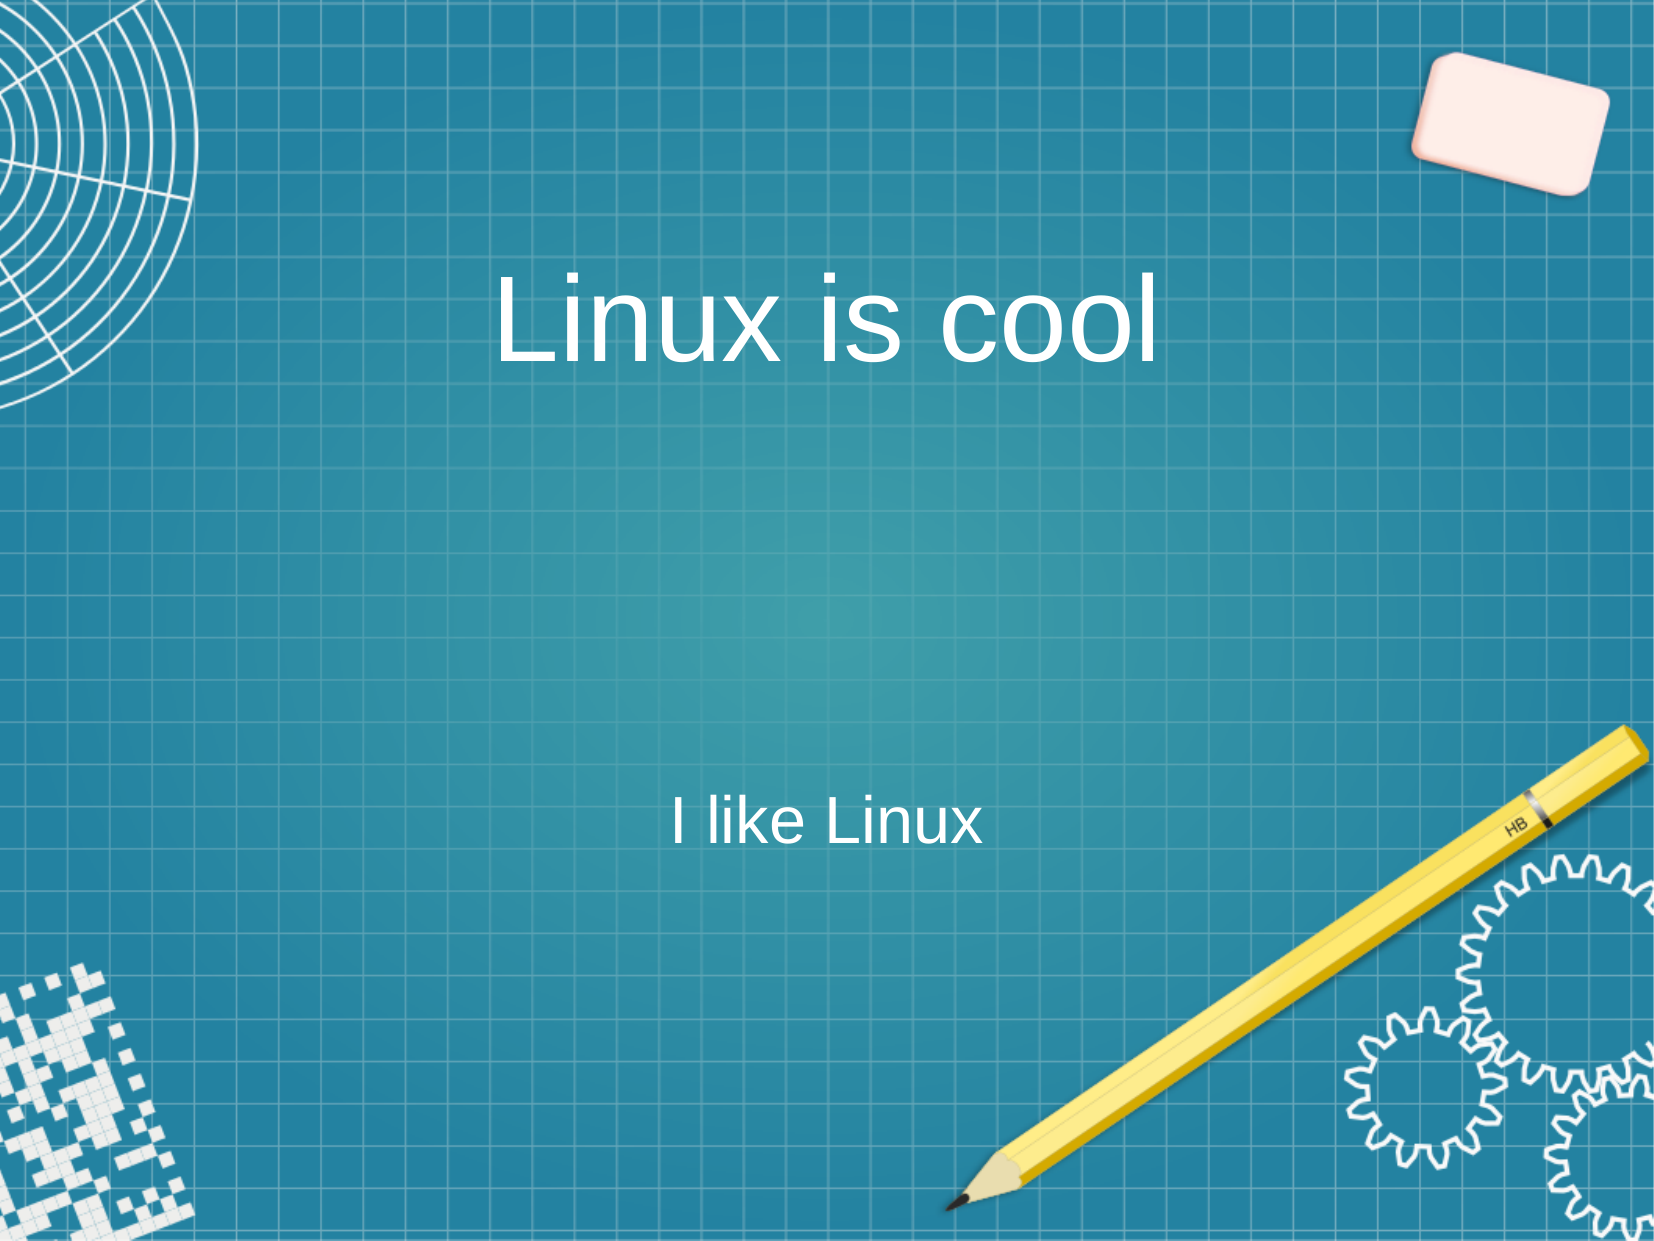

# Linux is cool
I like Linux